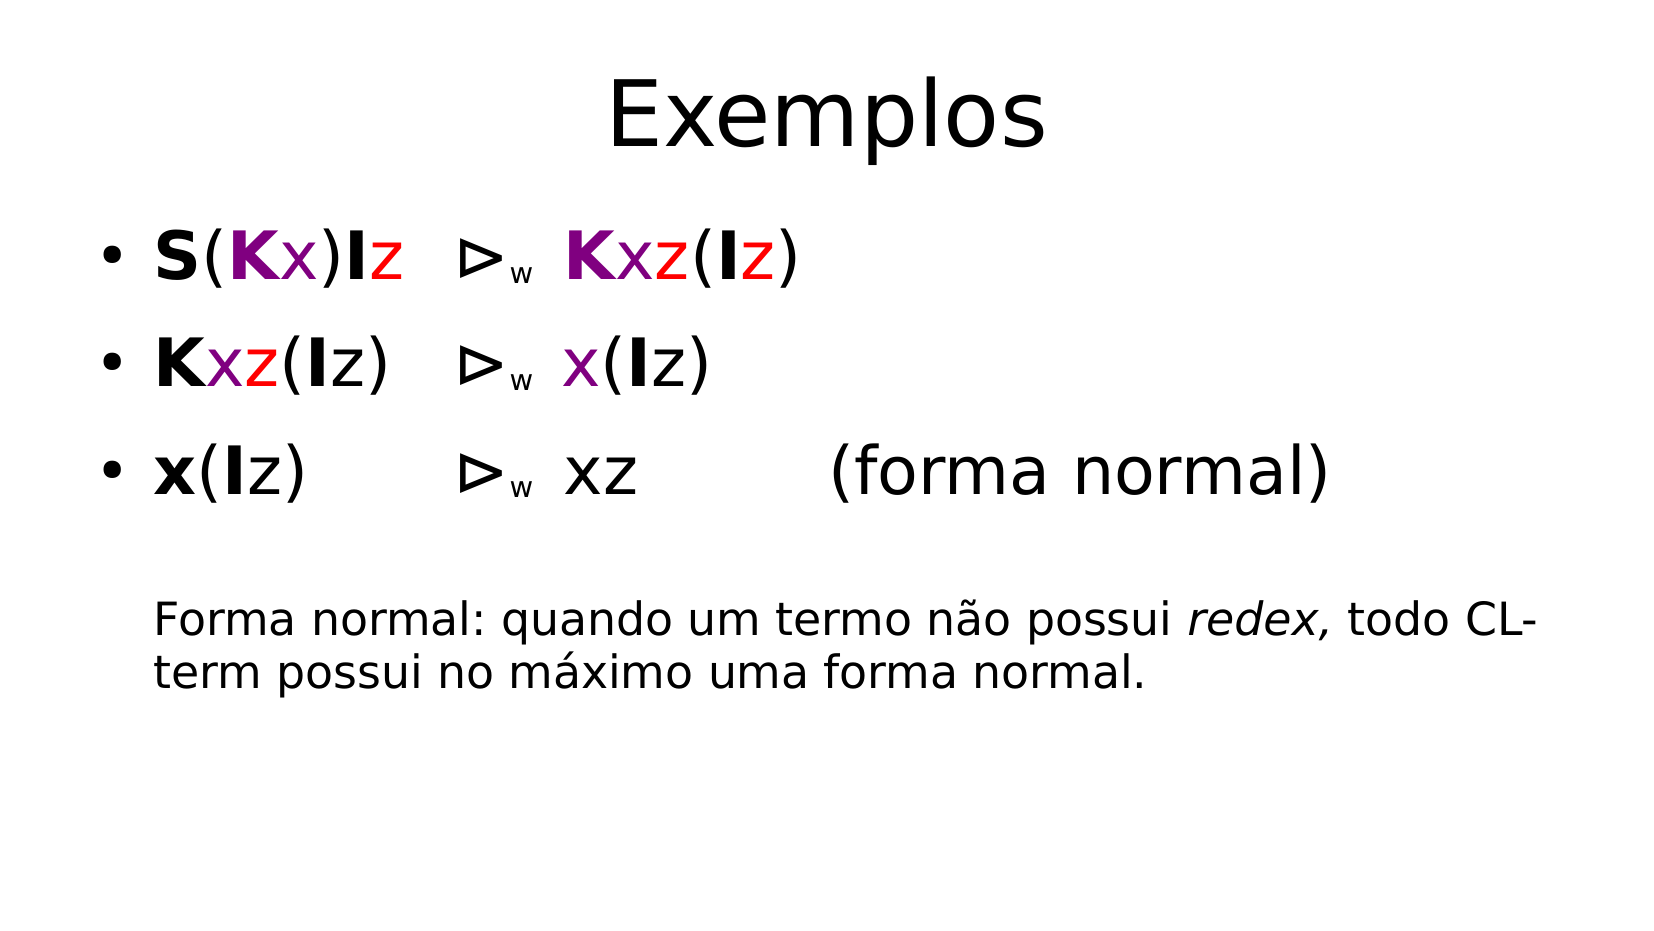

# Exemplos
S(Kx)Iz 	⊳w Kxz(Iz)
Kxz(Iz) 	⊳w x(Iz)
x(Iz)		⊳w xz			(forma normal)
Forma normal: quando um termo não possui redex, todo CL-term possui no máximo uma forma normal.